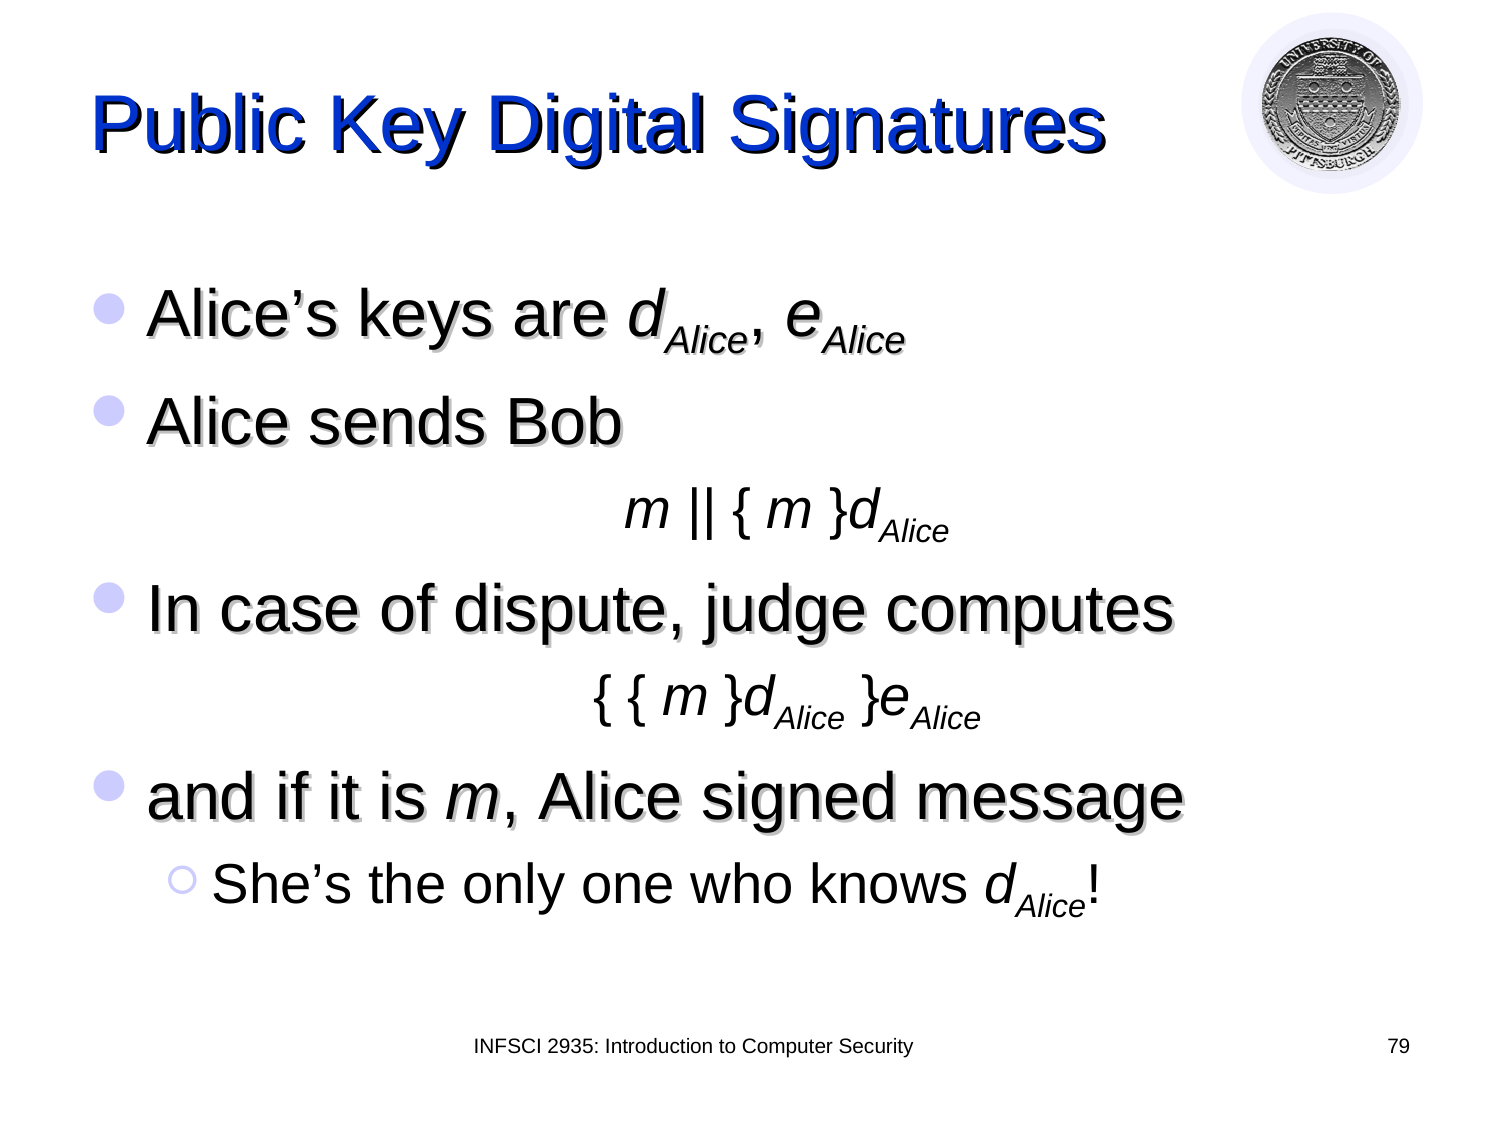

# Public Key Digital Signatures
Alice’s keys are dAlice, eAlice
Alice sends Bob
m || { m }dAlice
In case of dispute, judge computes
{ { m }dAlice }eAlice
and if it is m, Alice signed message
She’s the only one who knows dAlice!
79